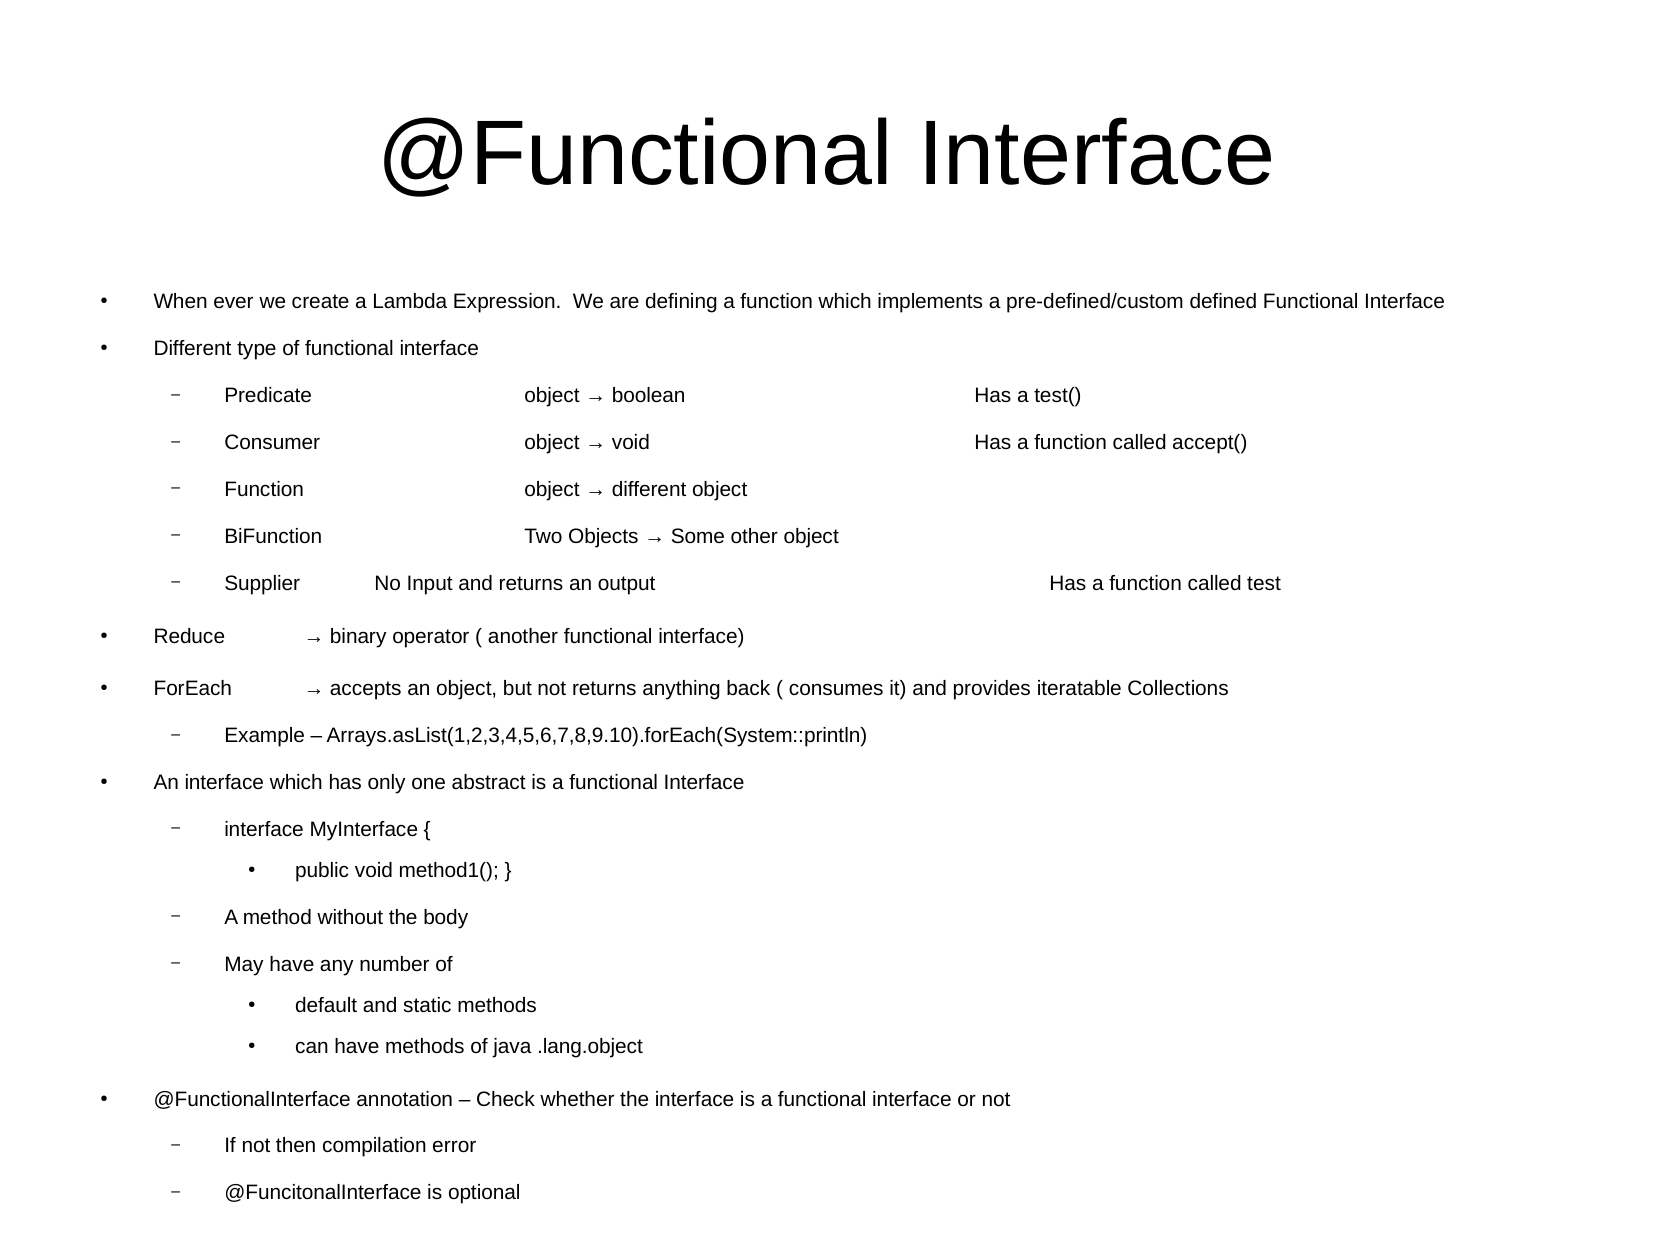

# @Functional Interface
When ever we create a Lambda Expression. We are defining a function which implements a pre-defined/custom defined Functional Interface
Different type of functional interface
Predicate			object → boolean				Has a test()
Consumer			object → void				 	Has a function called accept()
Function			object → different object
BiFunction			Two Objects → Some other object
Supplier 	No Input and returns an output				 	 	Has a function called test
Reduce		→ binary operator ( another functional interface)
ForEach	→ accepts an object, but not returns anything back ( consumes it) and provides iteratable Collections
Example – Arrays.asList(1,2,3,4,5,6,7,8,9.10).forEach(System::println)
An interface which has only one abstract is a functional Interface
interface MyInterface {
public void method1(); }
A method without the body
May have any number of
default and static methods
can have methods of java .lang.object
@FunctionalInterface annotation – Check whether the interface is a functional interface or not
If not then compilation error
@FuncitonalInterface is optional